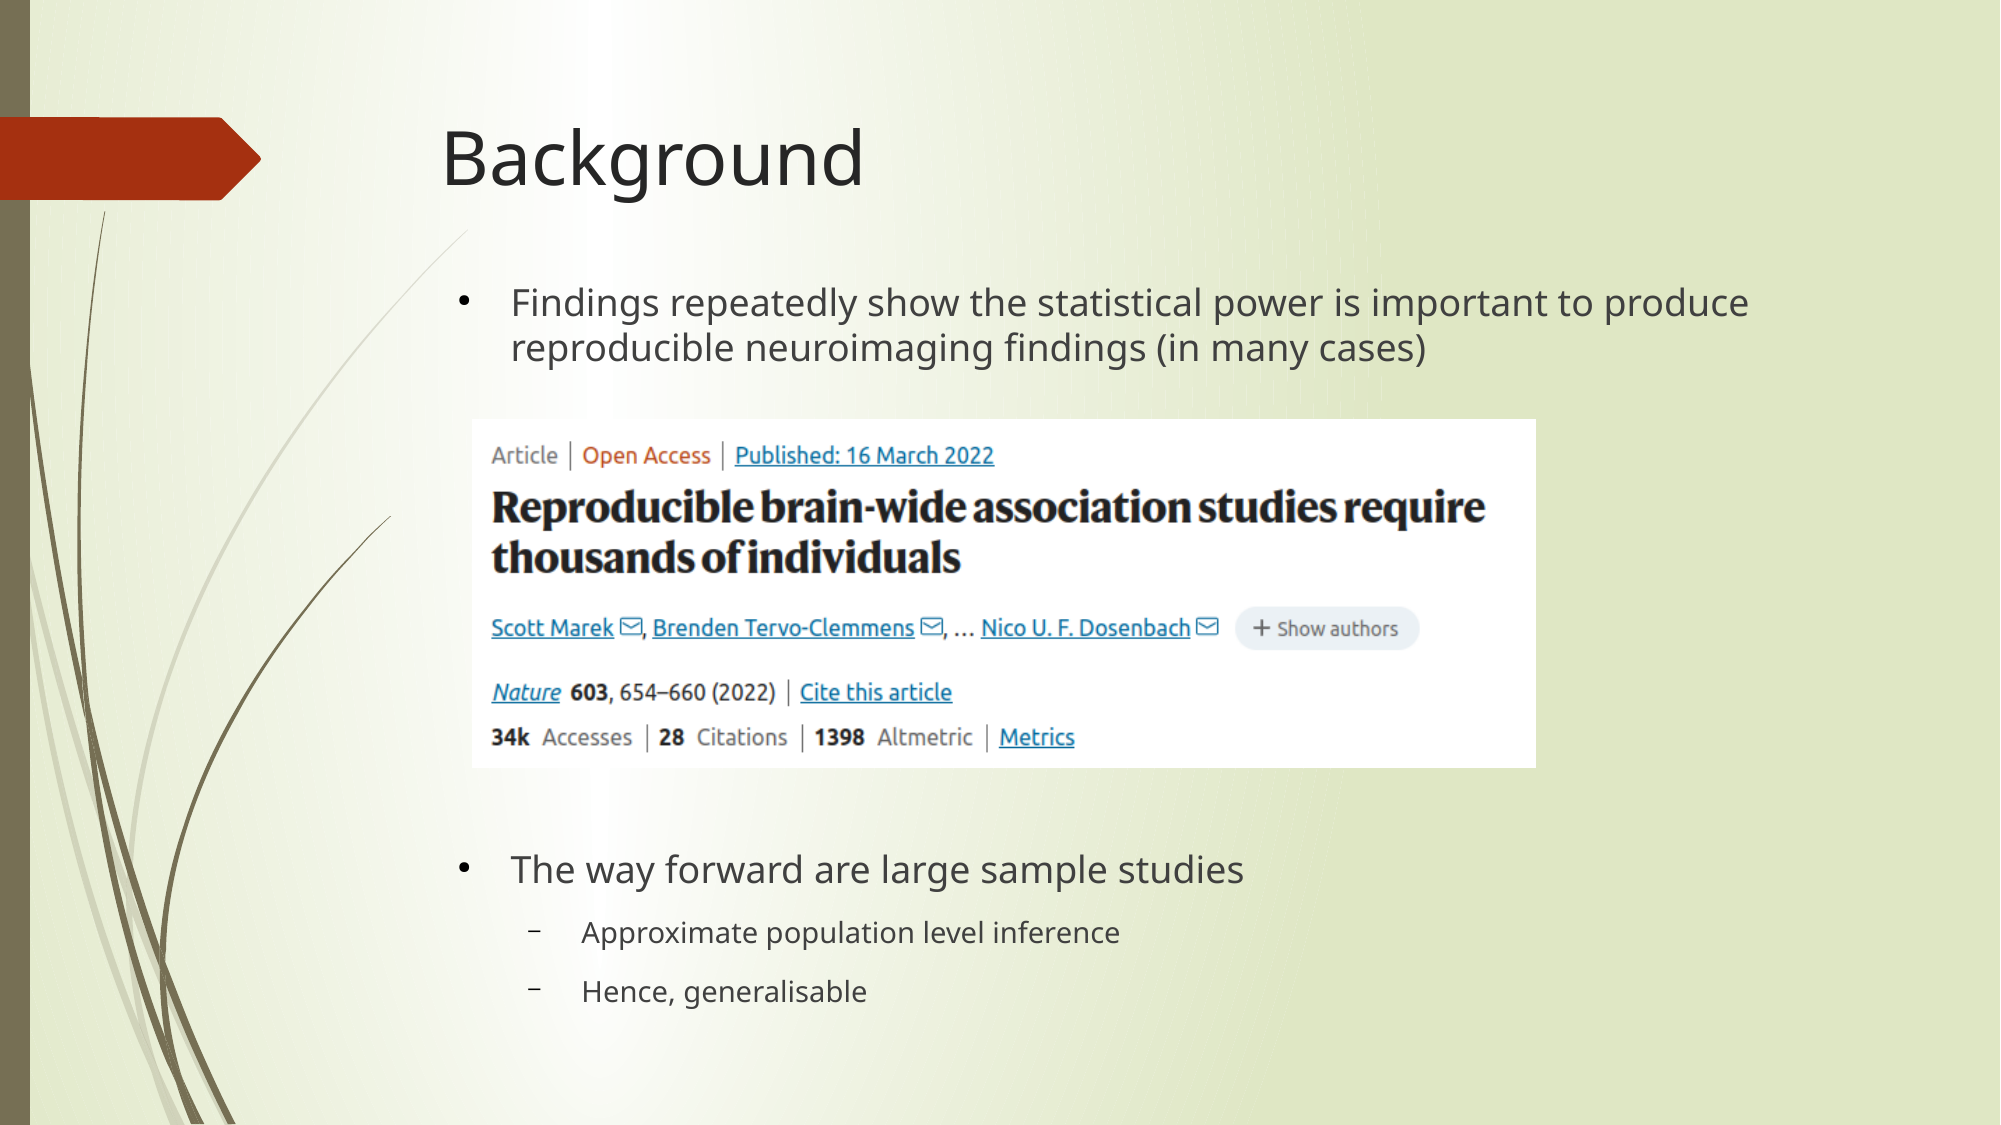

# Background
Findings repeatedly show the statistical power is important to produce reproducible neuroimaging findings (in many cases)
The way forward are large sample studies
Approximate population level inference
Hence, generalisable